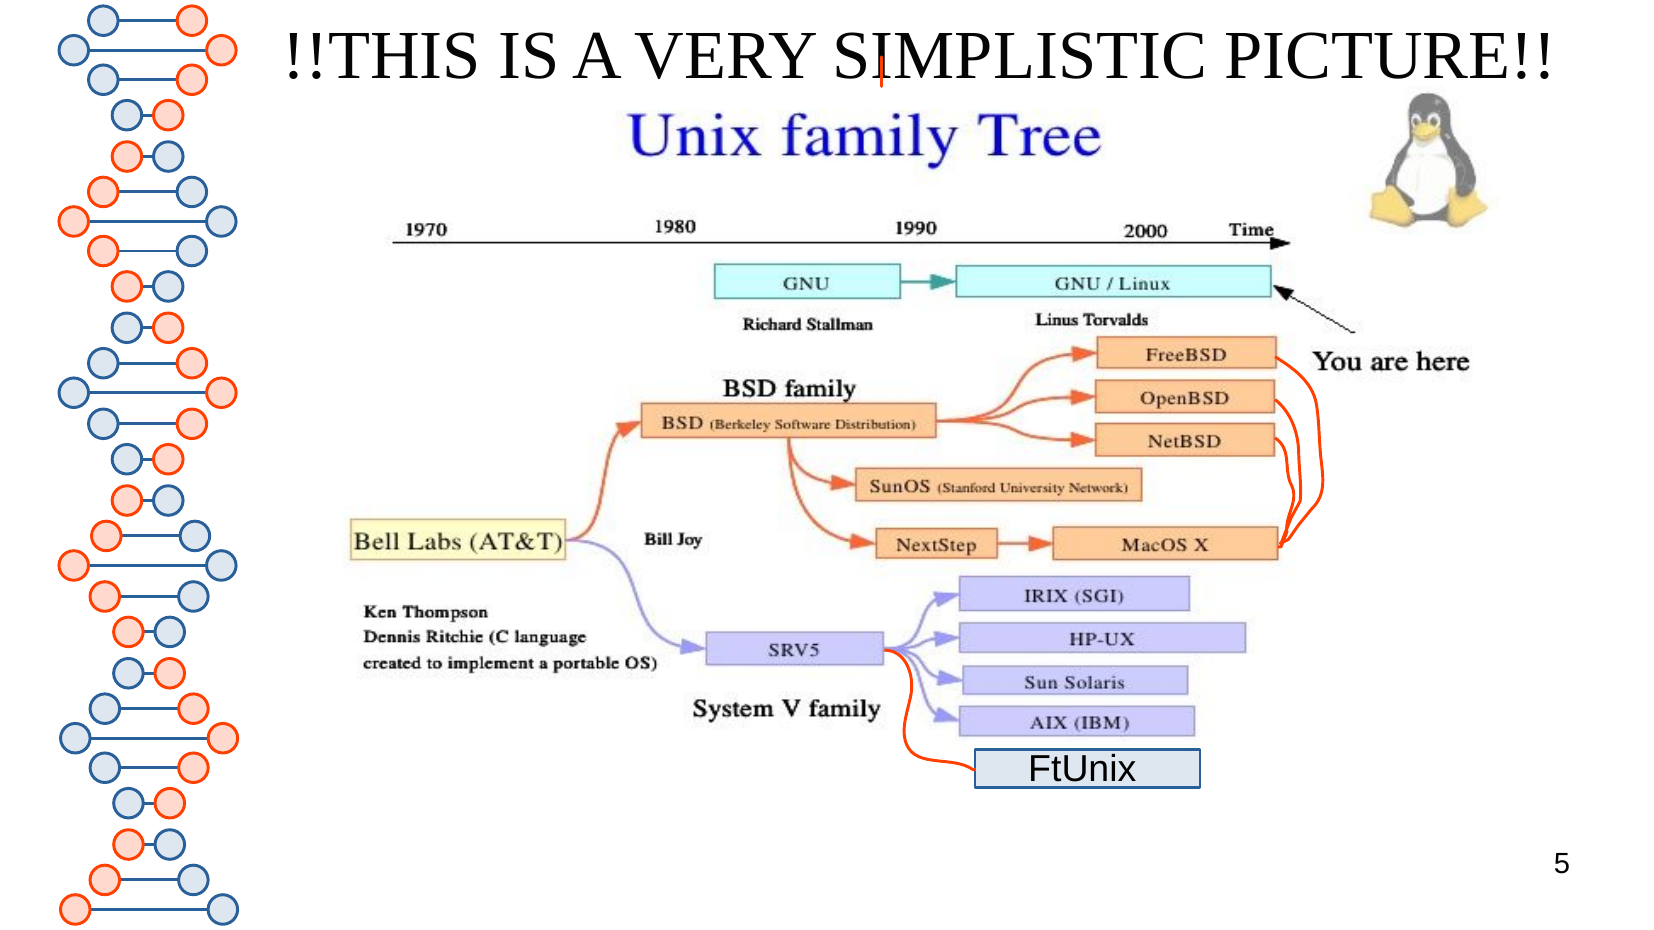

# !!THIS IS A VERY SIMPLISTIC PICTURE!!
FtUnix
5